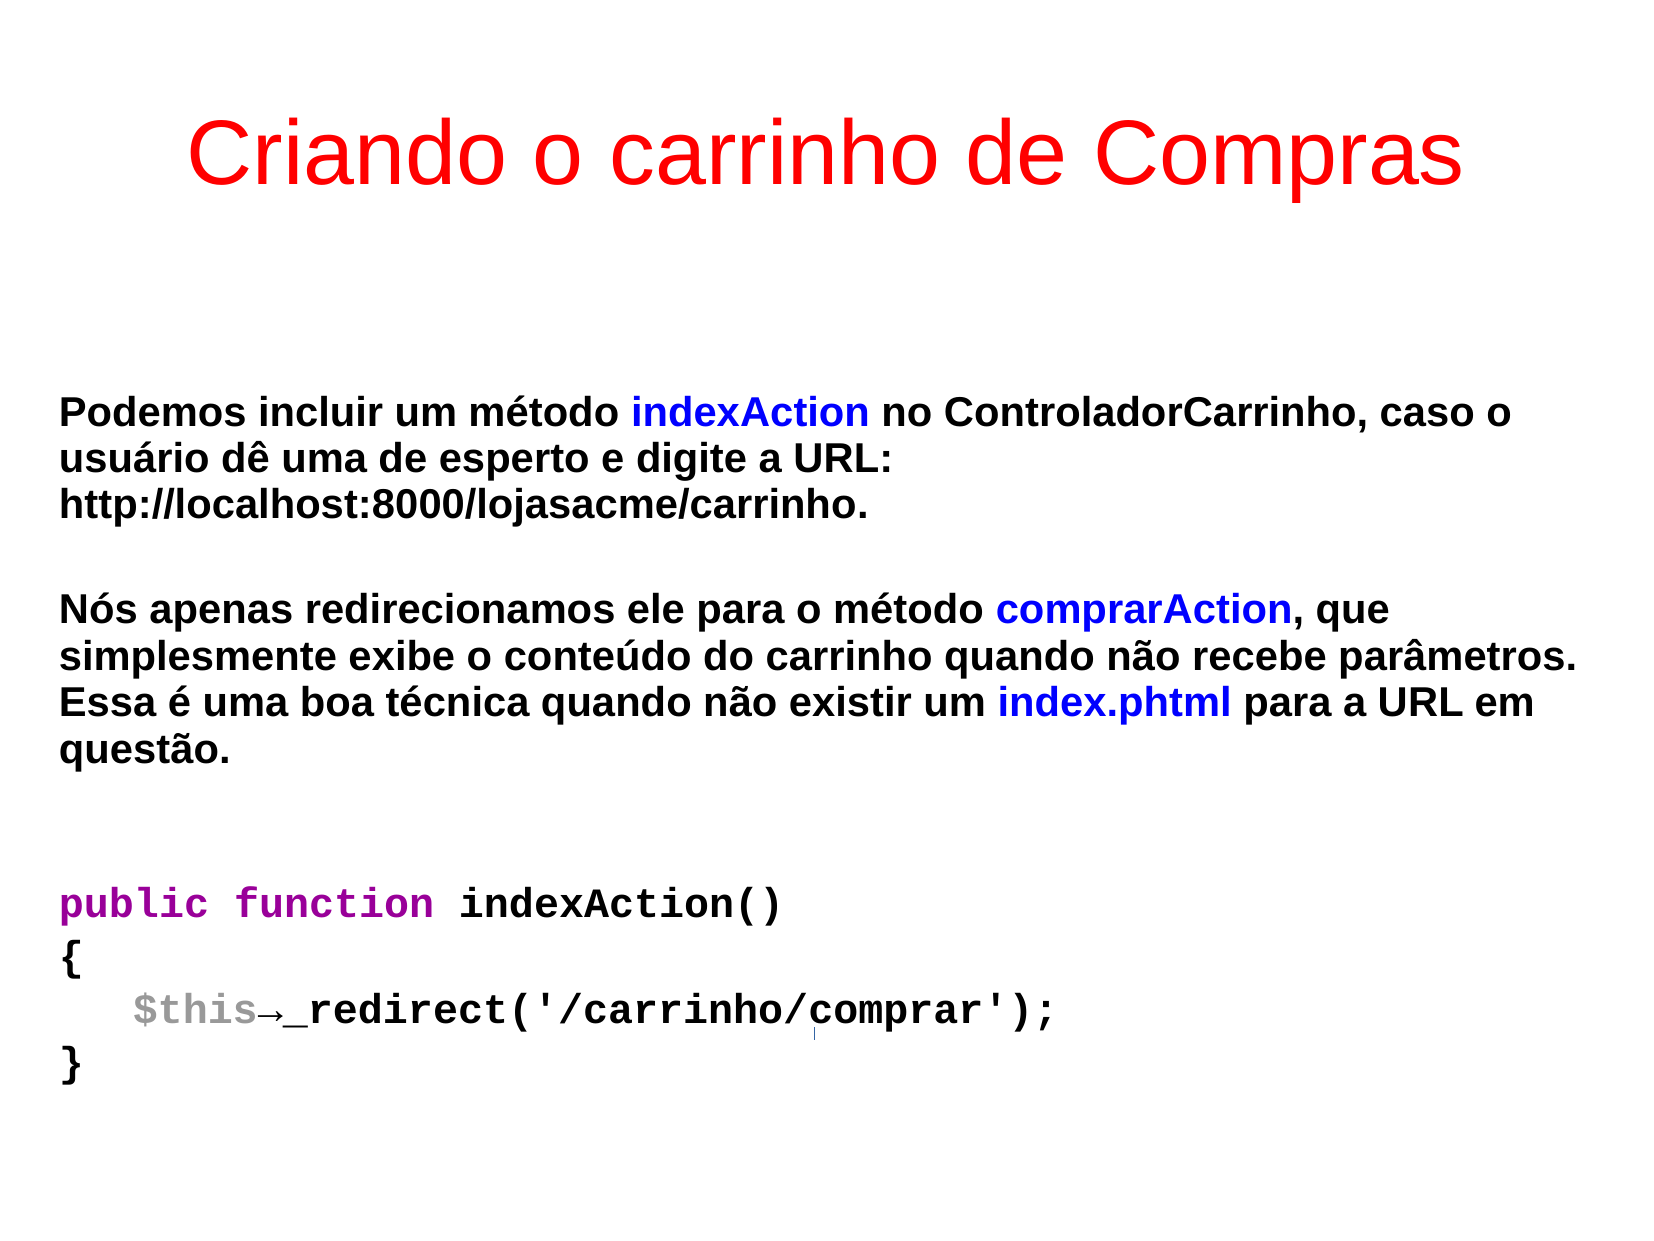

# Criando o carrinho de Compras
Podemos incluir um método indexAction no ControladorCarrinho, caso o usuário dê uma de esperto e digite a URL: http://localhost:8000/lojasacme/carrinho.
Nós apenas redirecionamos ele para o método comprarAction, que simplesmente exibe o conteúdo do carrinho quando não recebe parâmetros. Essa é uma boa técnica quando não existir um index.phtml para a URL em questão.
public function indexAction()
{
 		$this→_redirect('/carrinho/comprar');
}